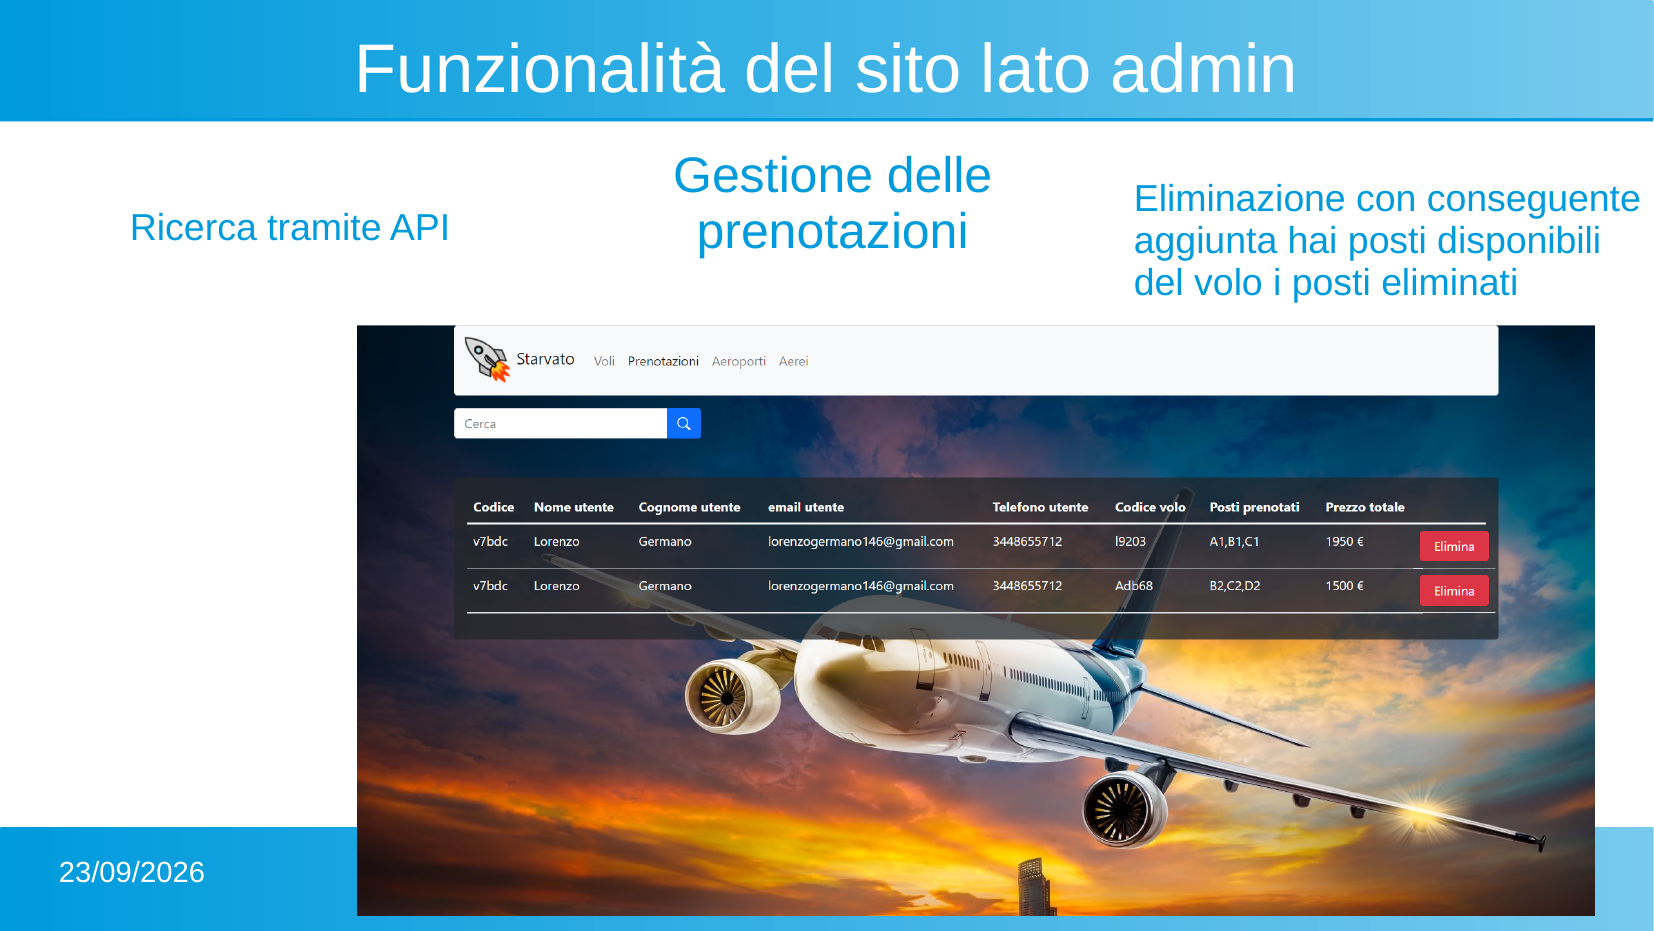

# Funzionalità del sito lato admin
Gestione delle prenotazioni
Eliminazione con conseguente aggiunta hai posti disponibili del volo i posti eliminati
Ricerca tramite API
9